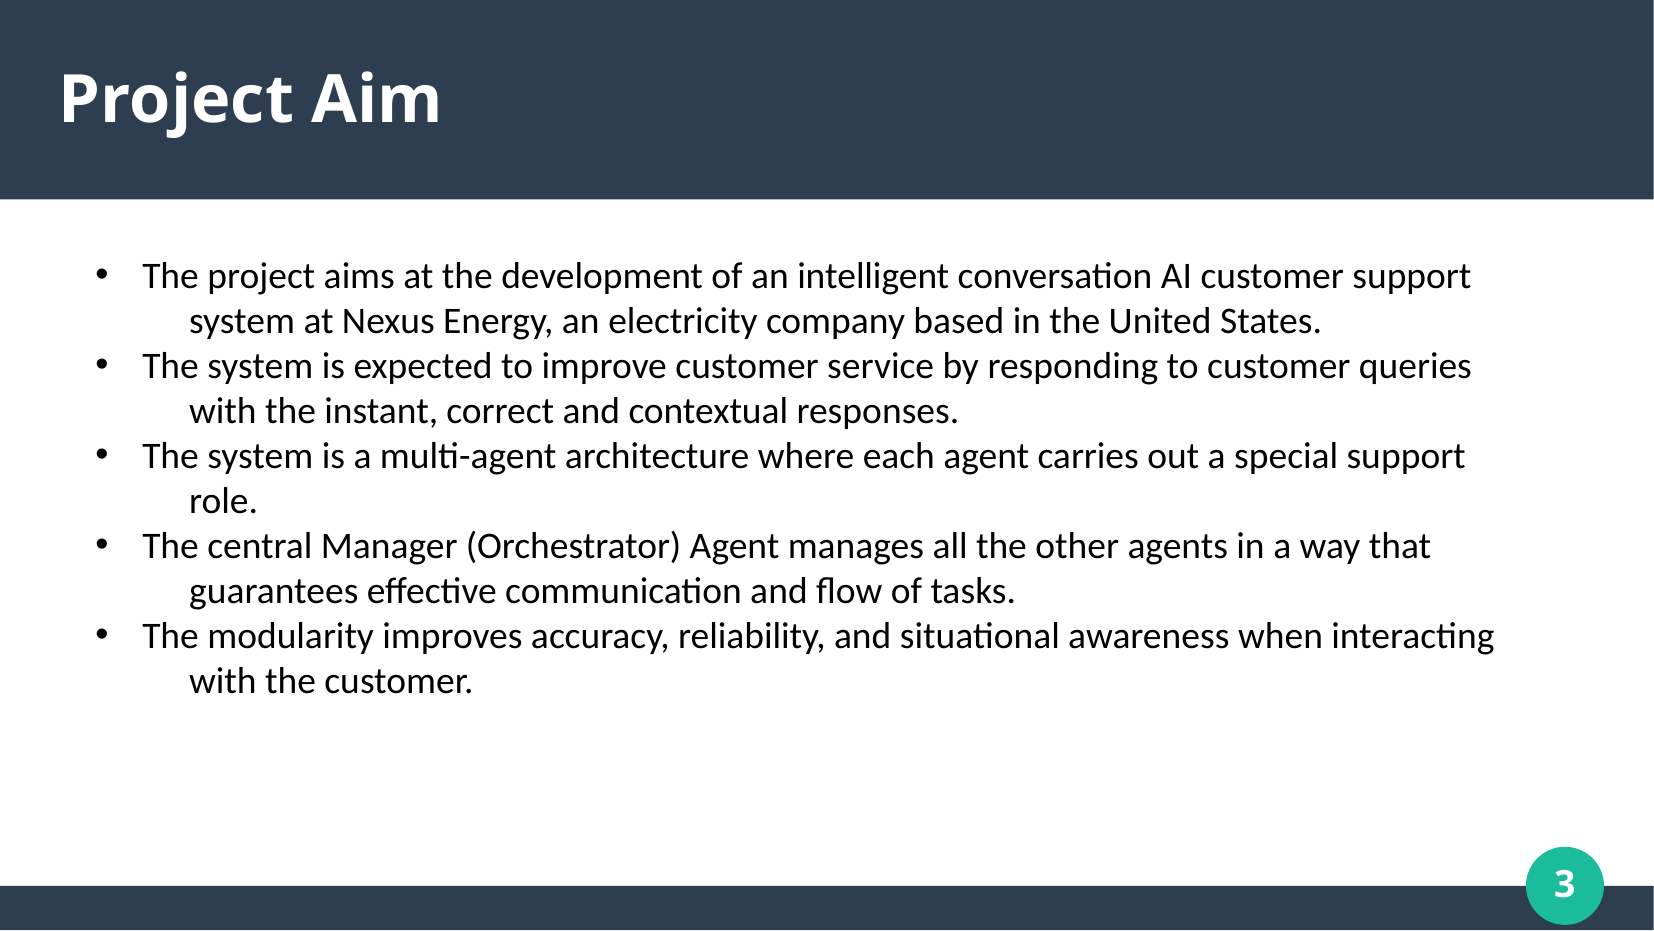

# Project Aim
The project aims at the development of an intelligent conversation AI customer support system at Nexus Energy, an electricity company based in the United States.
The system is expected to improve customer service by responding to customer queries with the instant, correct and contextual responses.
The system is a multi-agent architecture where each agent carries out a special support role.
The central Manager (Orchestrator) Agent manages all the other agents in a way that guarantees effective communication and flow of tasks.
The modularity improves accuracy, reliability, and situational awareness when interacting with the customer.